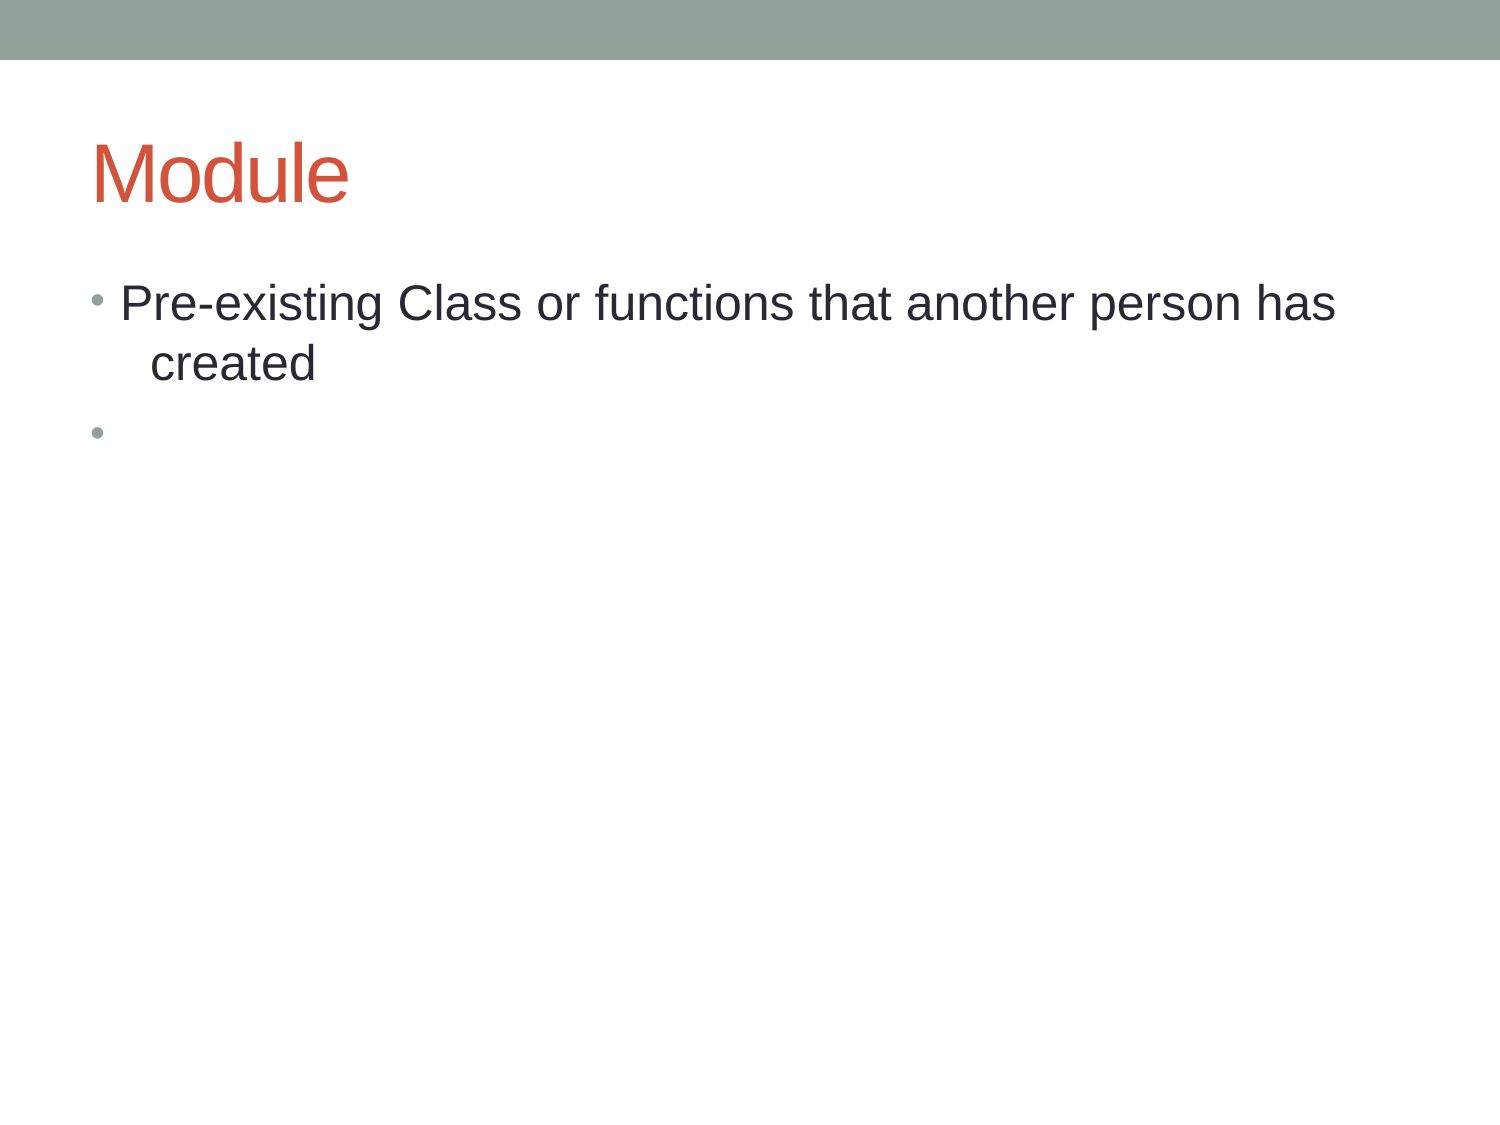

# Module
Pre-existing Class or functions that another person has created